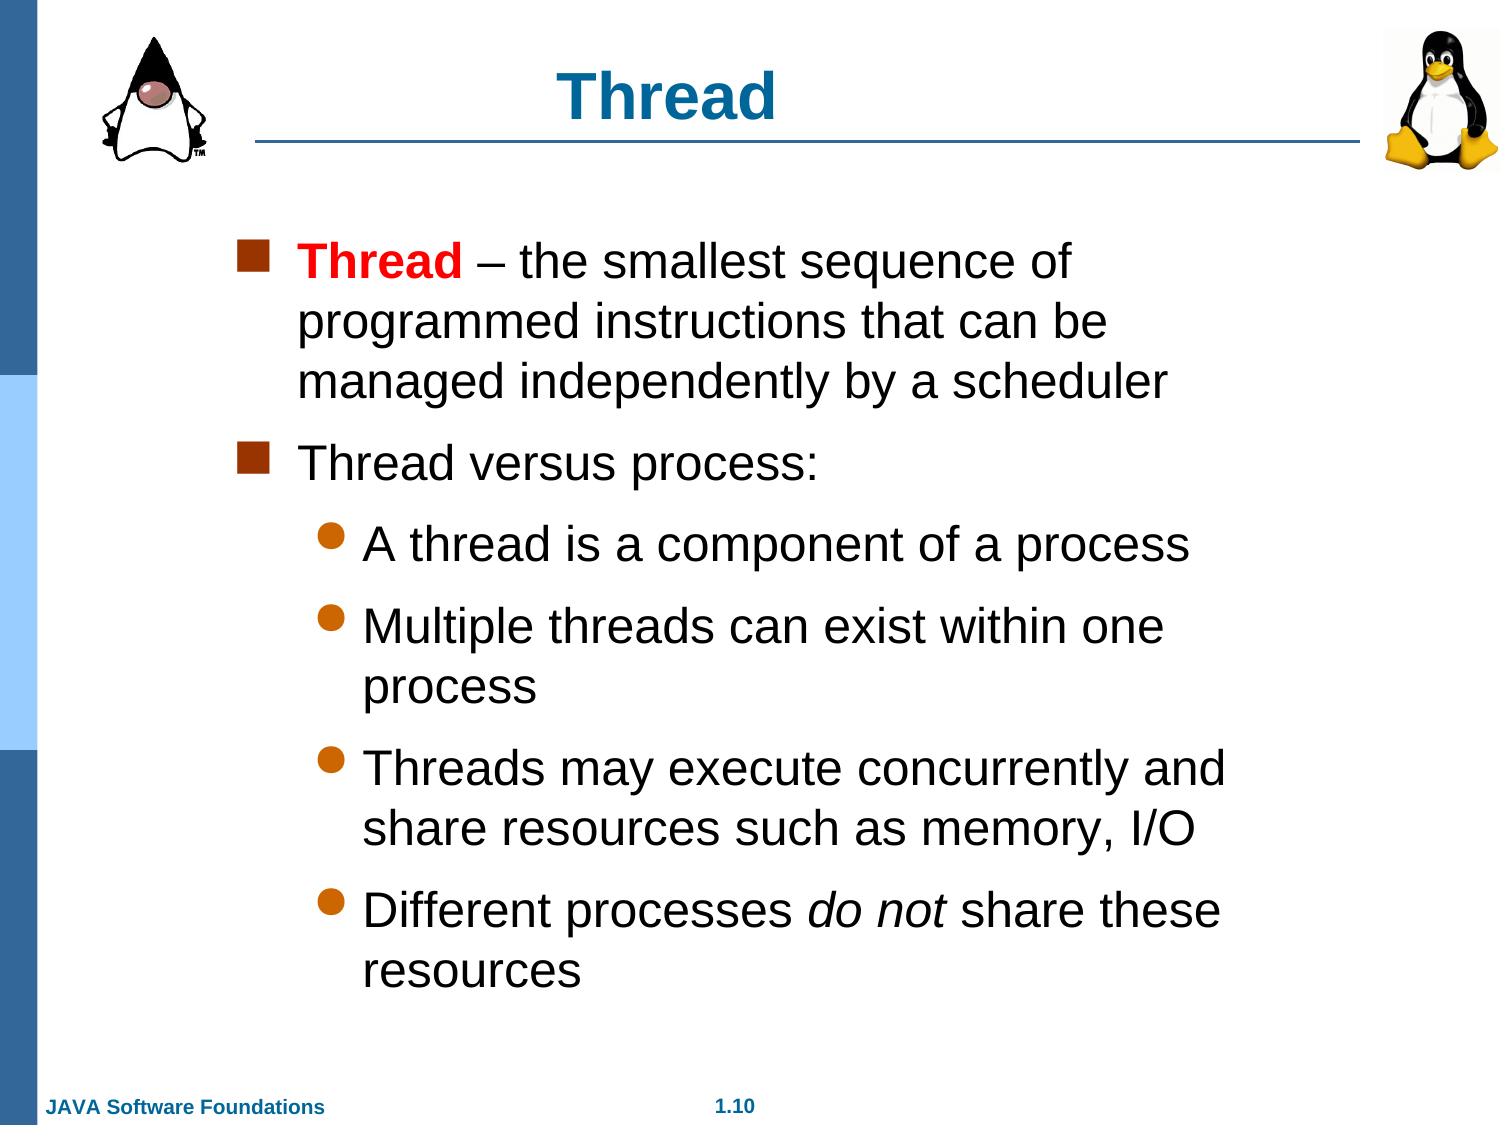

# Thread
Thread – the smallest sequence of programmed instructions that can be managed independently by a scheduler
Thread versus process:
A thread is a component of a process
Multiple threads can exist within one process
Threads may execute concurrently and share resources such as memory, I/O
Different processes do not share these resources